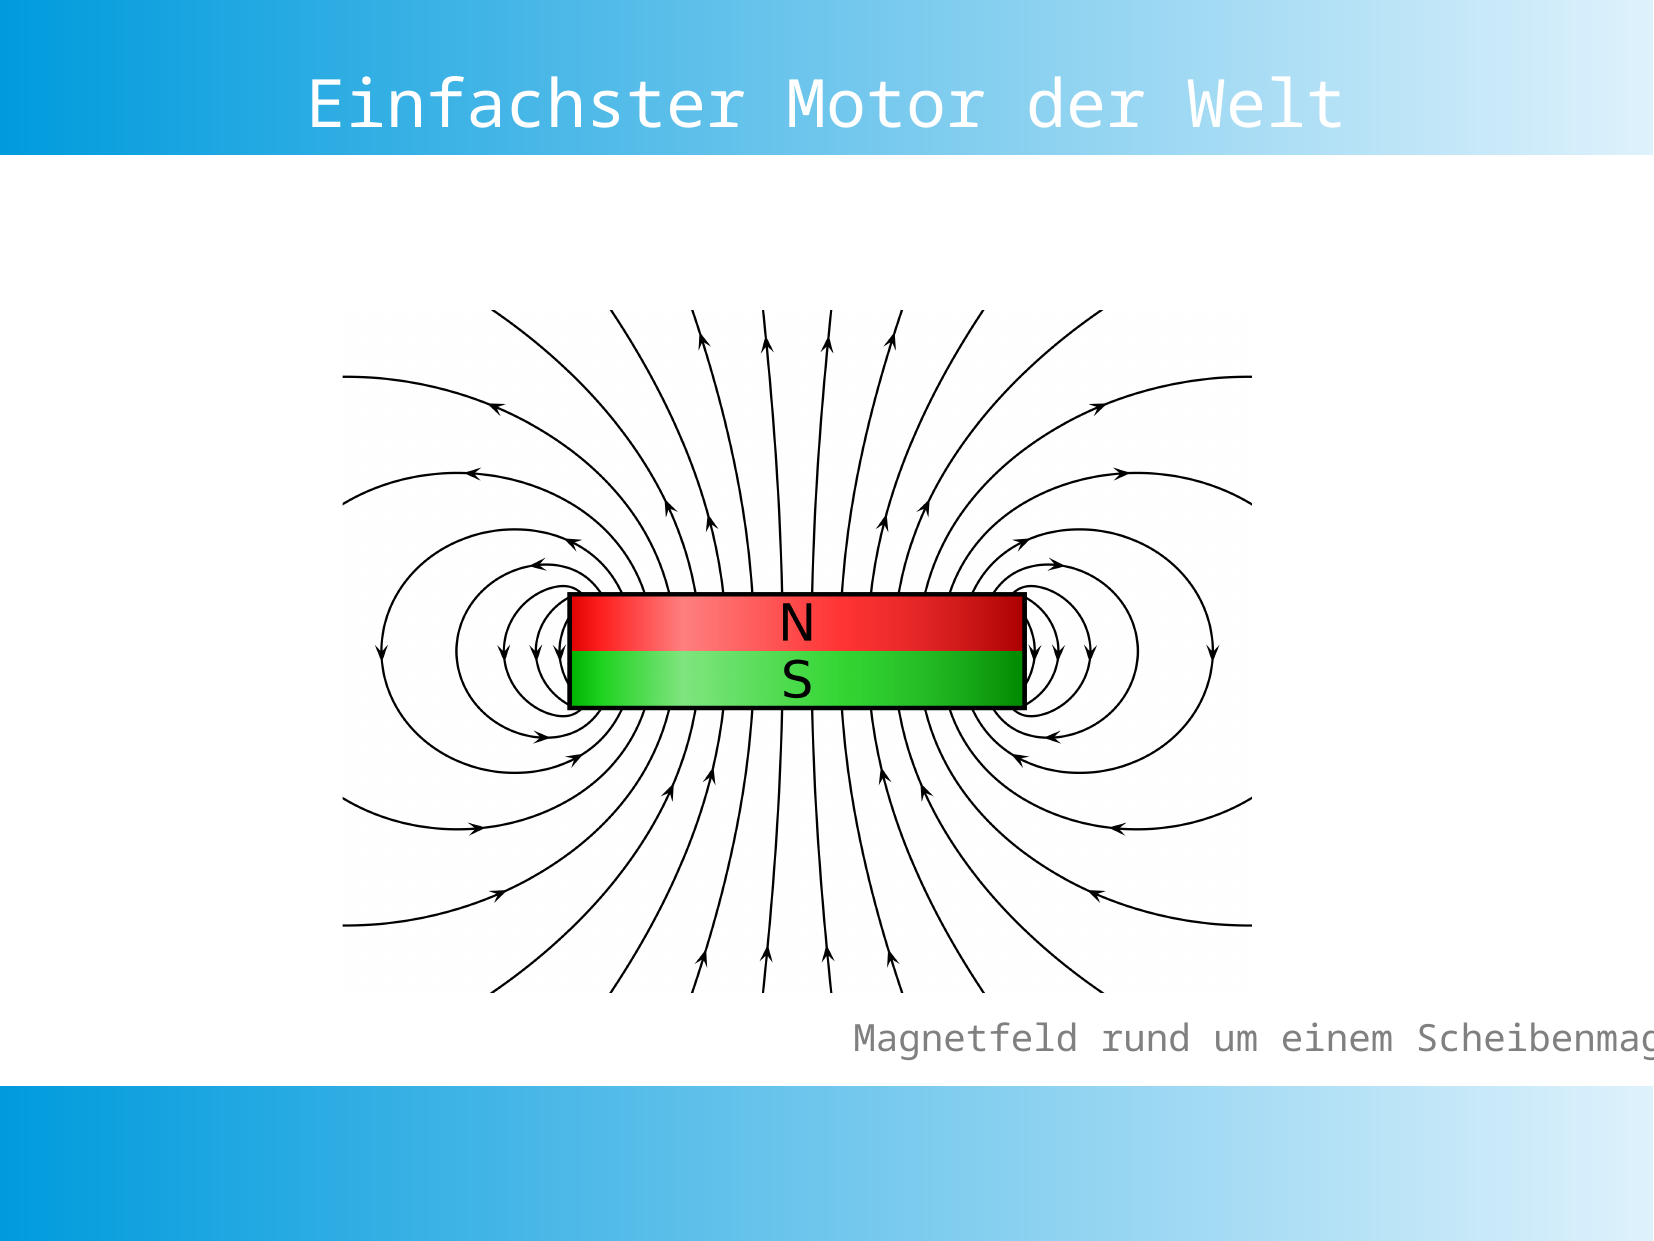

# Einfachster Motor der Welt
Magnetfeld rund um einem Scheibenmagnet